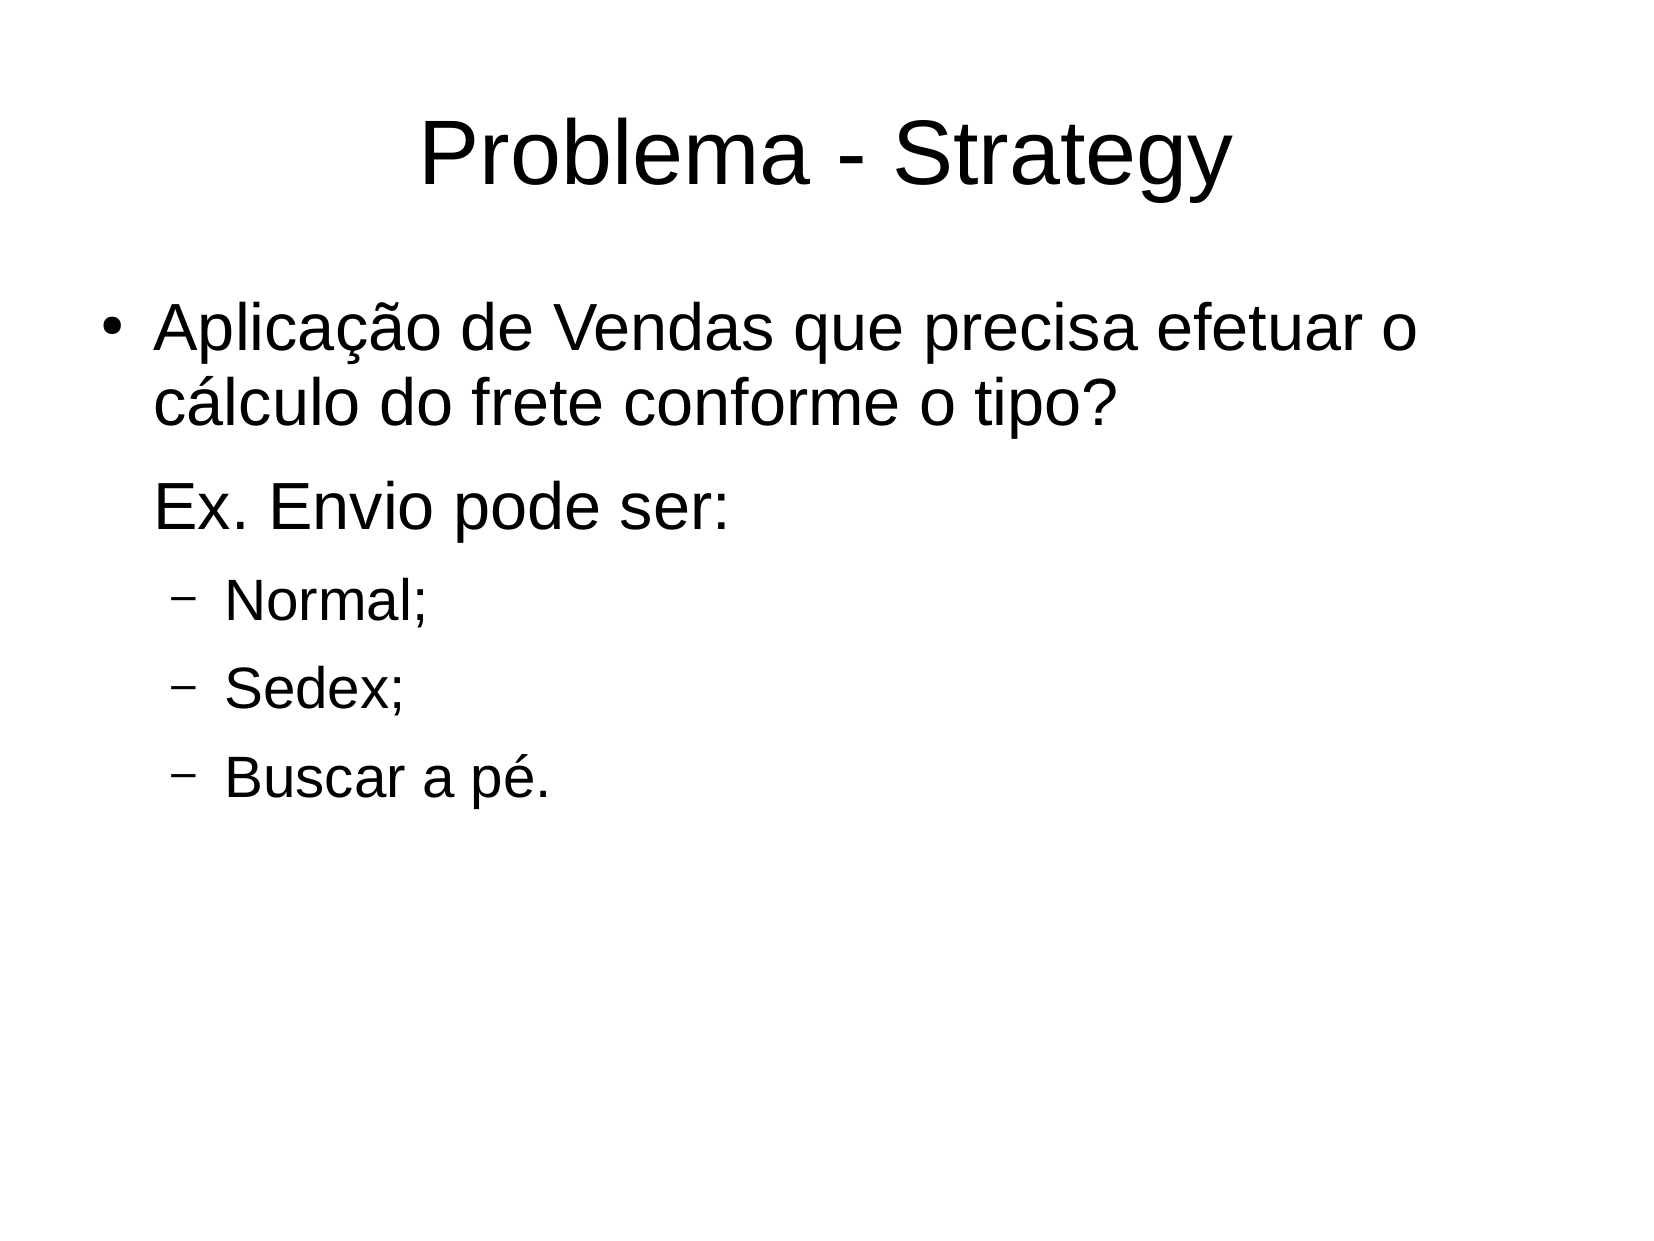

# Problema - Strategy
Aplicação de Vendas que precisa efetuar o cálculo do frete conforme o tipo?
Ex. Envio pode ser:
Normal;
Sedex;
Buscar a pé.